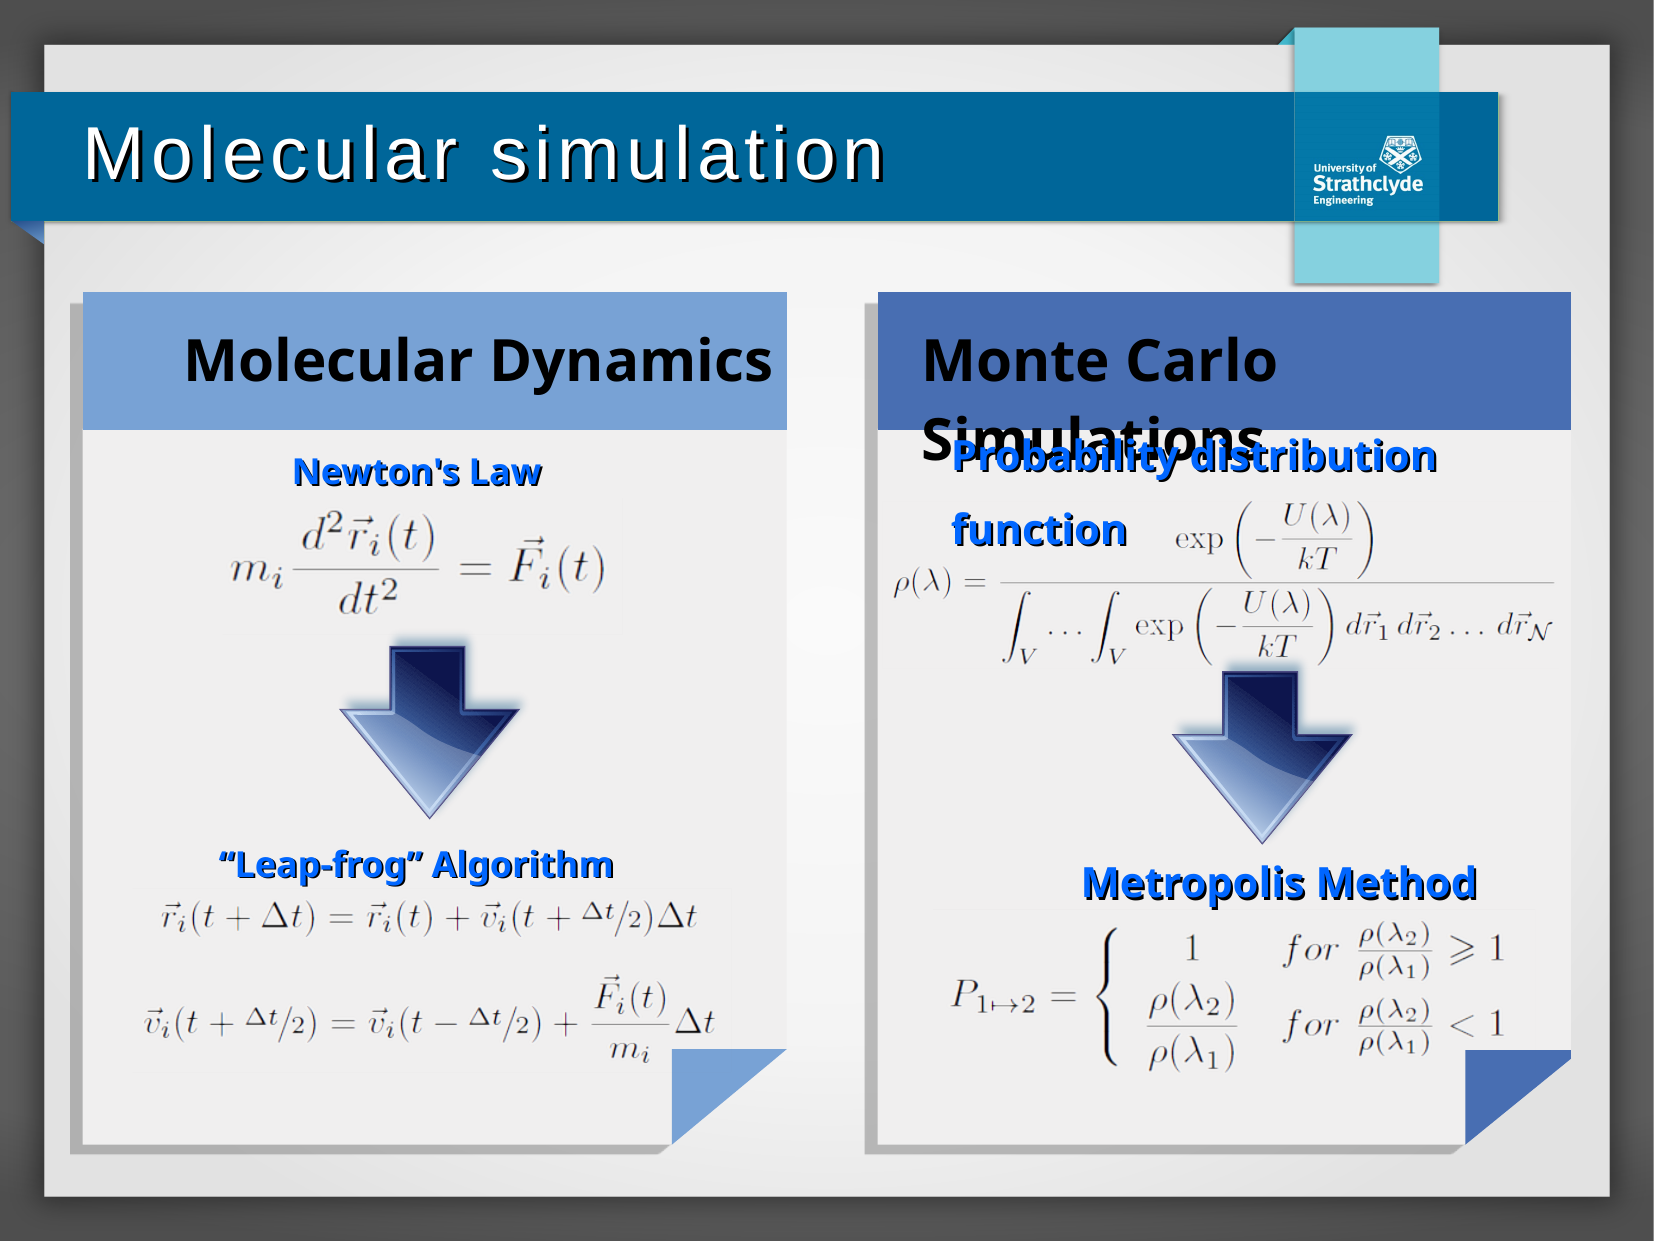

# Molecular simulation
Molecular Dynamics
Monte Carlo Simulations
Probability distribution function
Newton's Law
“Leap-frog” Algorithm
Metropolis Method